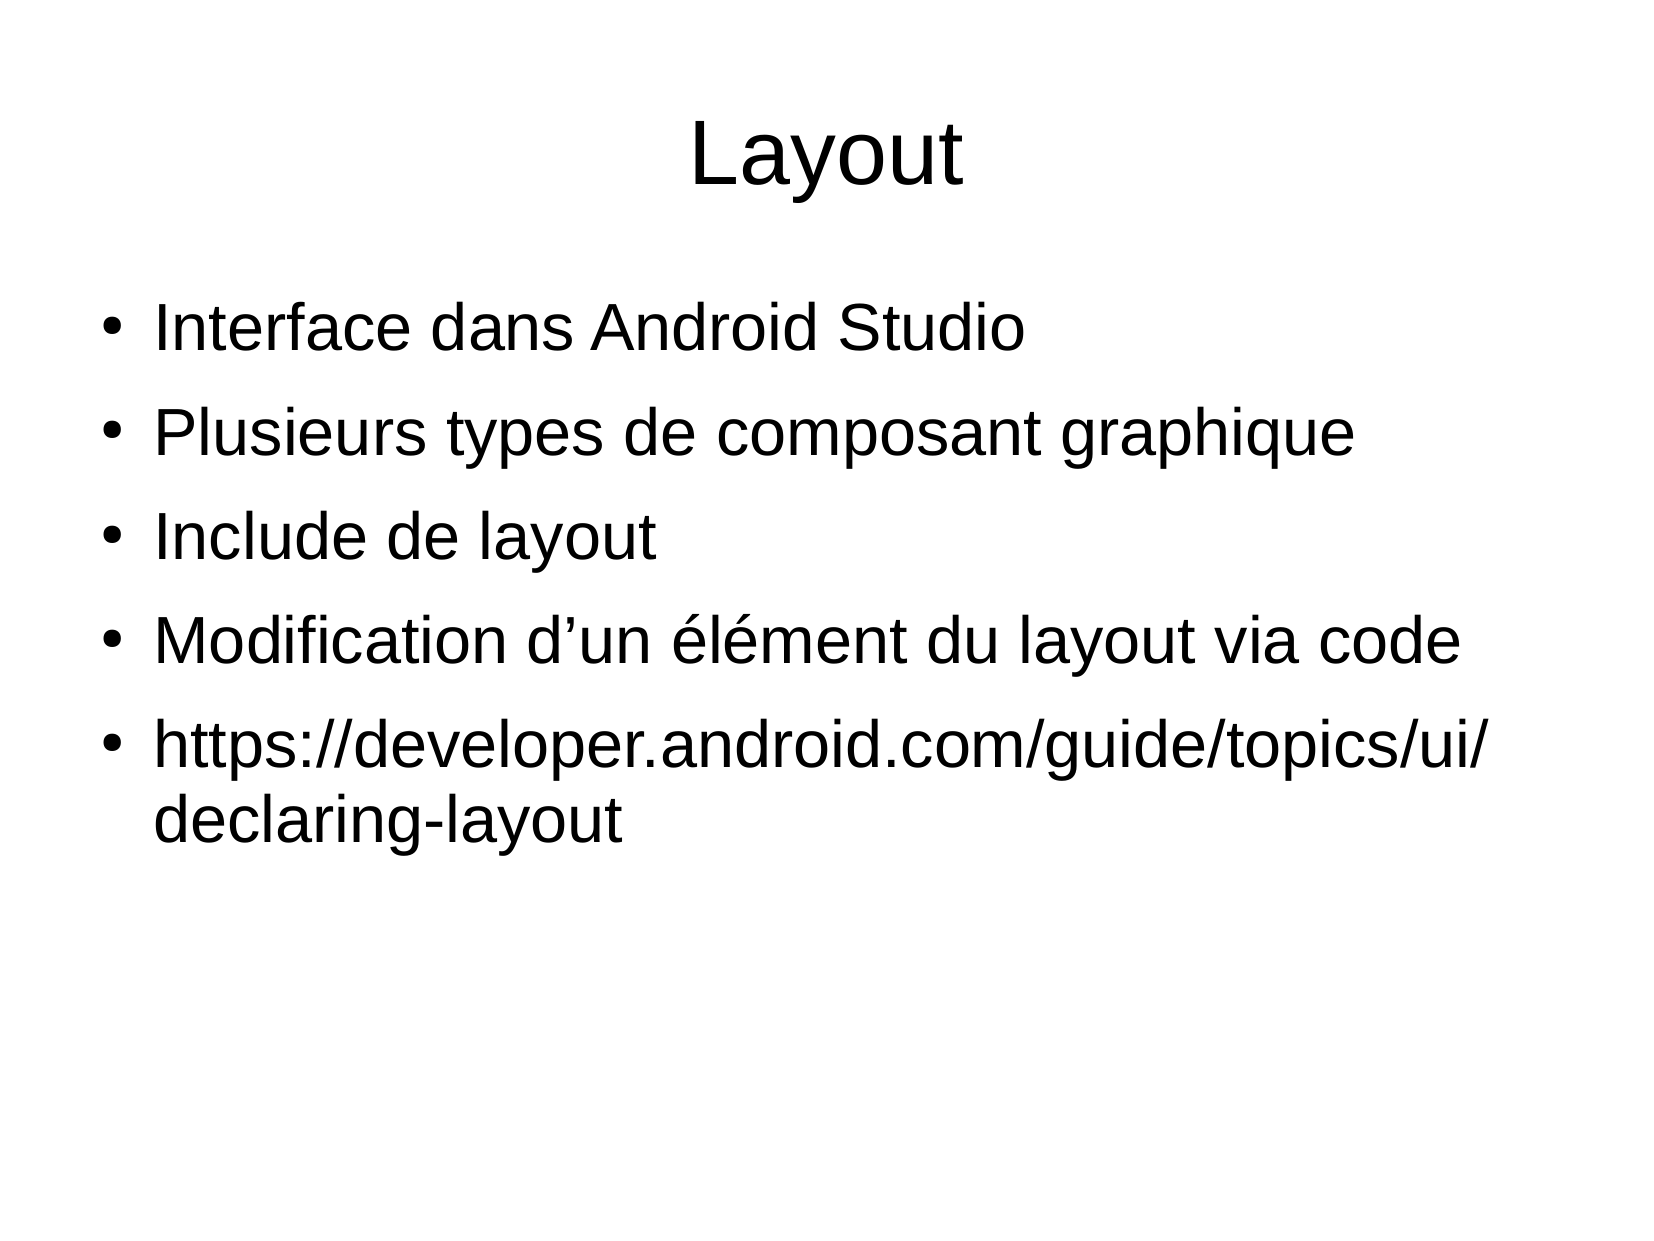

# Layout
Interface dans Android Studio
Plusieurs types de composant graphique
Include de layout
Modification d’un élément du layout via code
https://developer.android.com/guide/topics/ui/declaring-layout